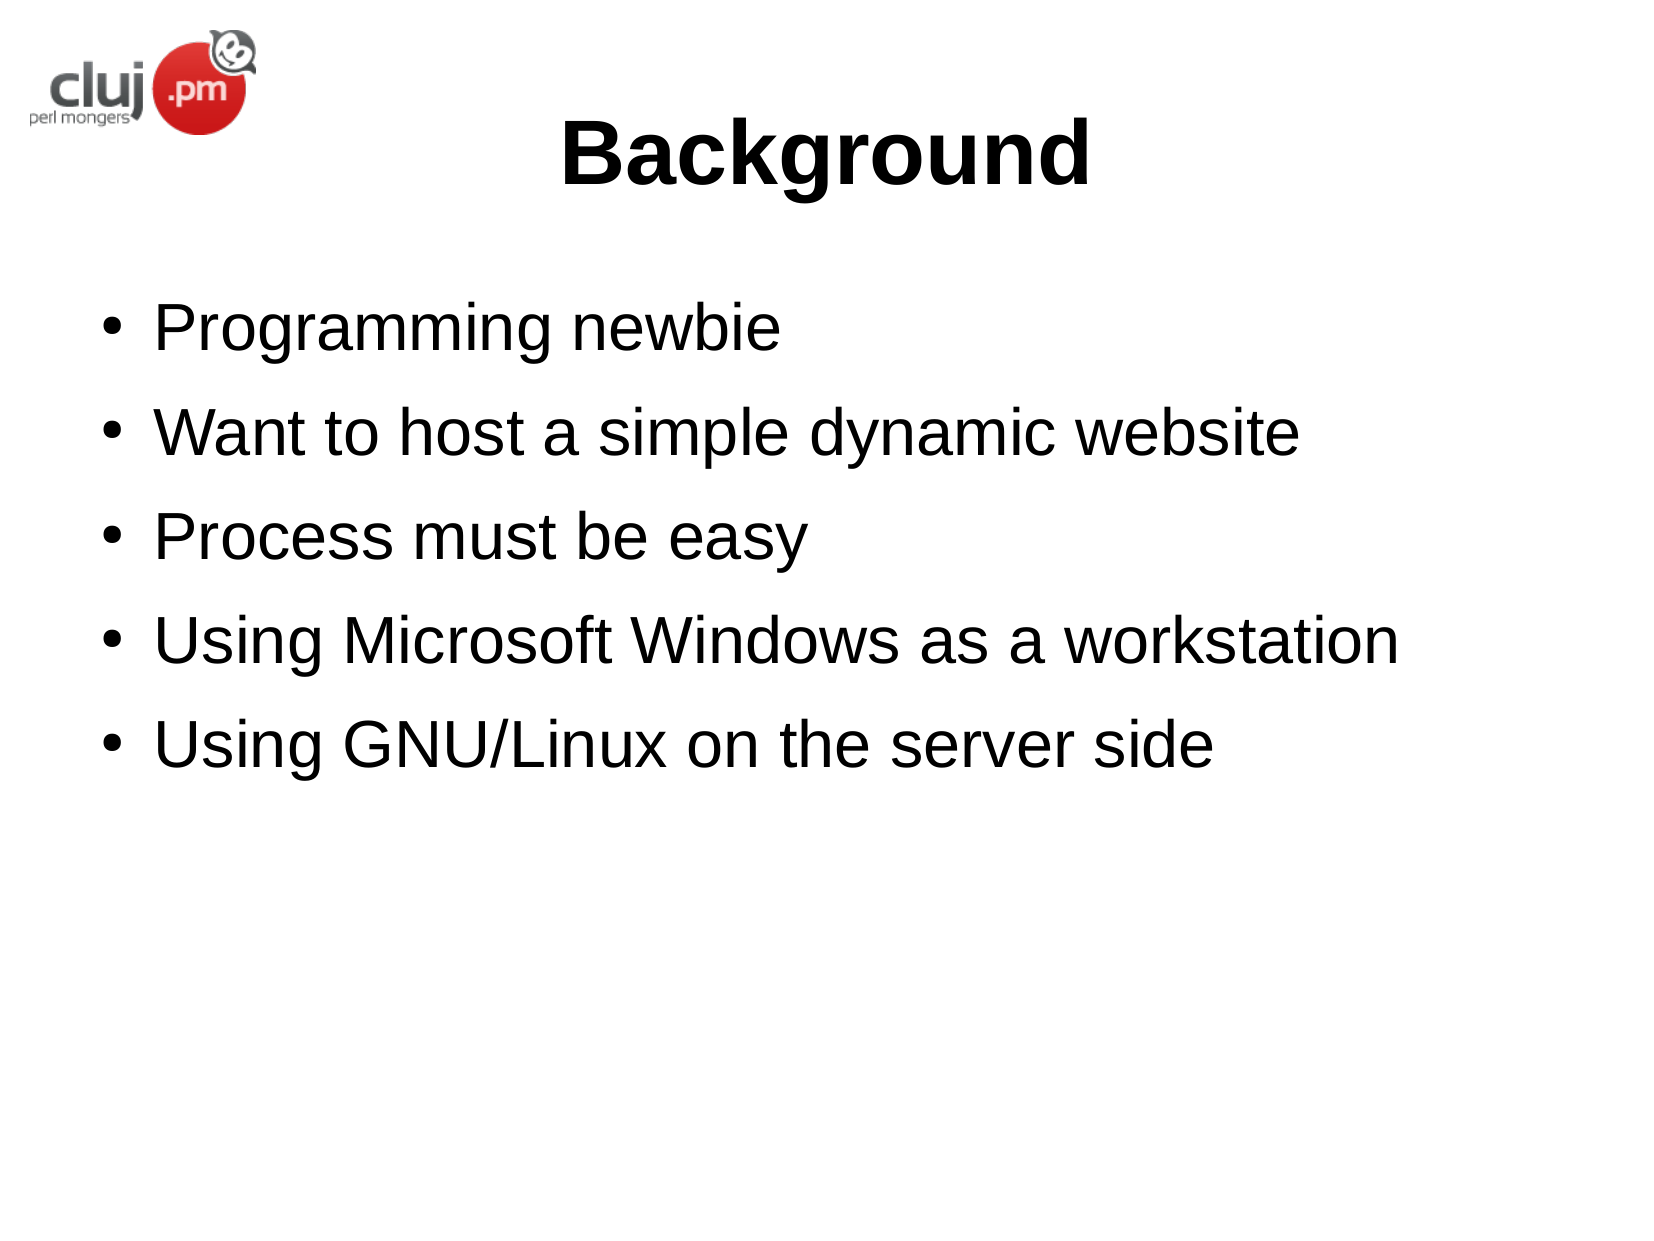

# Background
Programming newbie
Want to host a simple dynamic website
Process must be easy
Using Microsoft Windows as a workstation
Using GNU/Linux on the server side